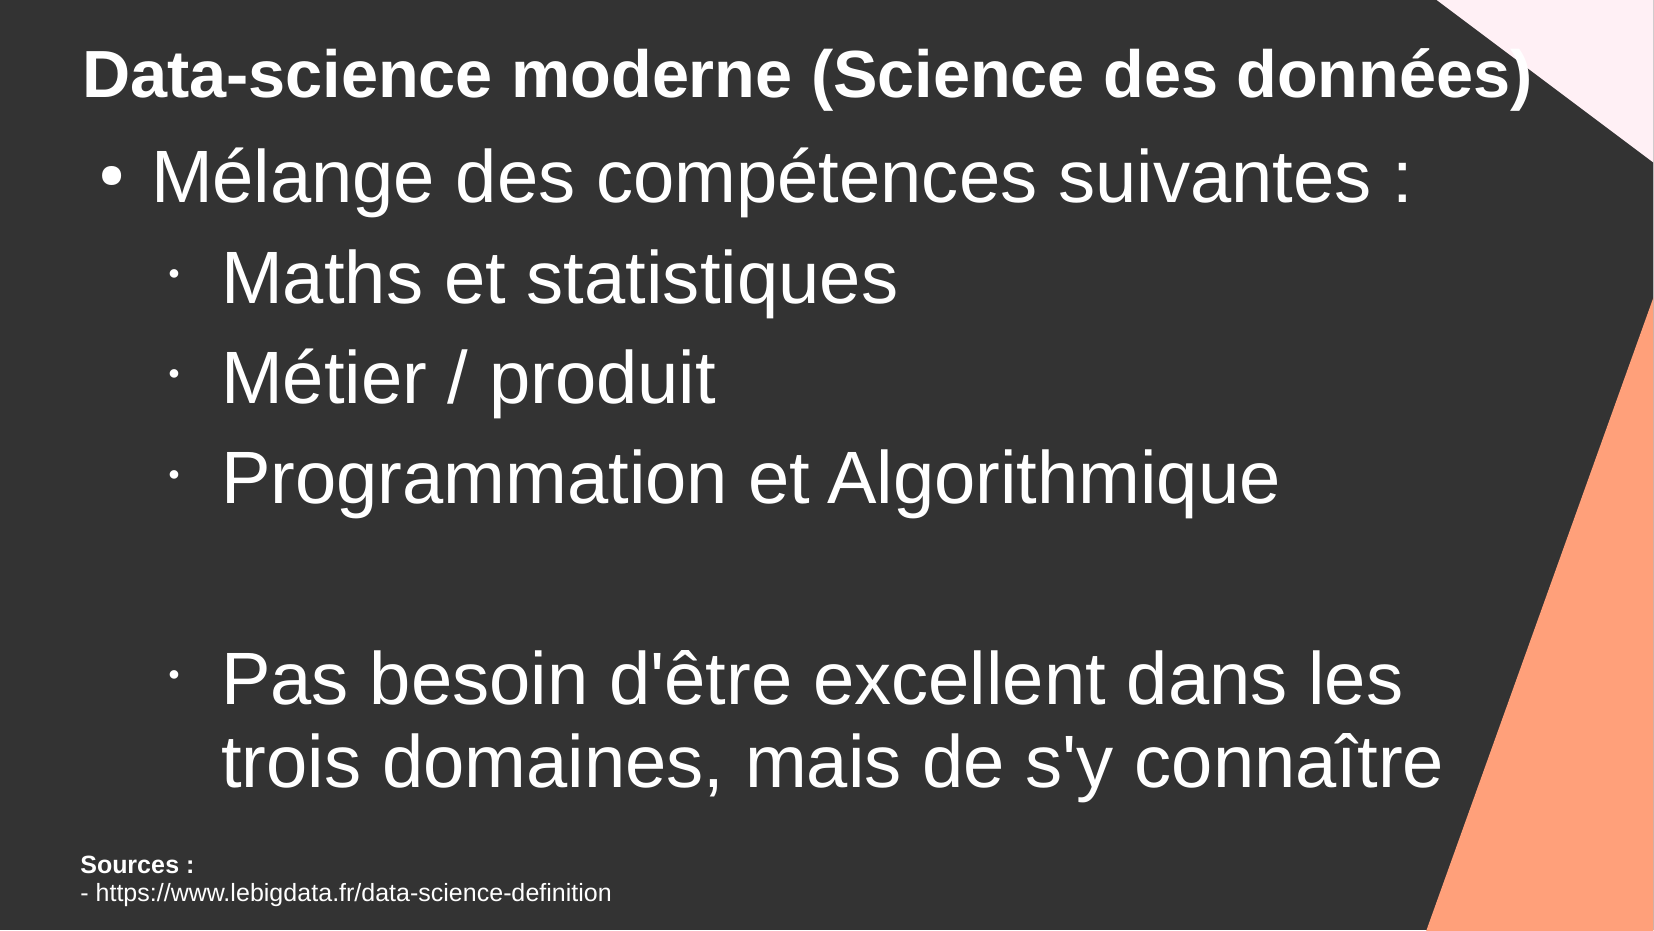

# Data-science moderne (Science des données)
Mélange des compétences suivantes :
Maths et statistiques
Métier / produit
Programmation et Algorithmique
Pas besoin d'être excellent dans les trois domaines, mais de s'y connaître
Sources :
- https://www.lebigdata.fr/data-science-definition